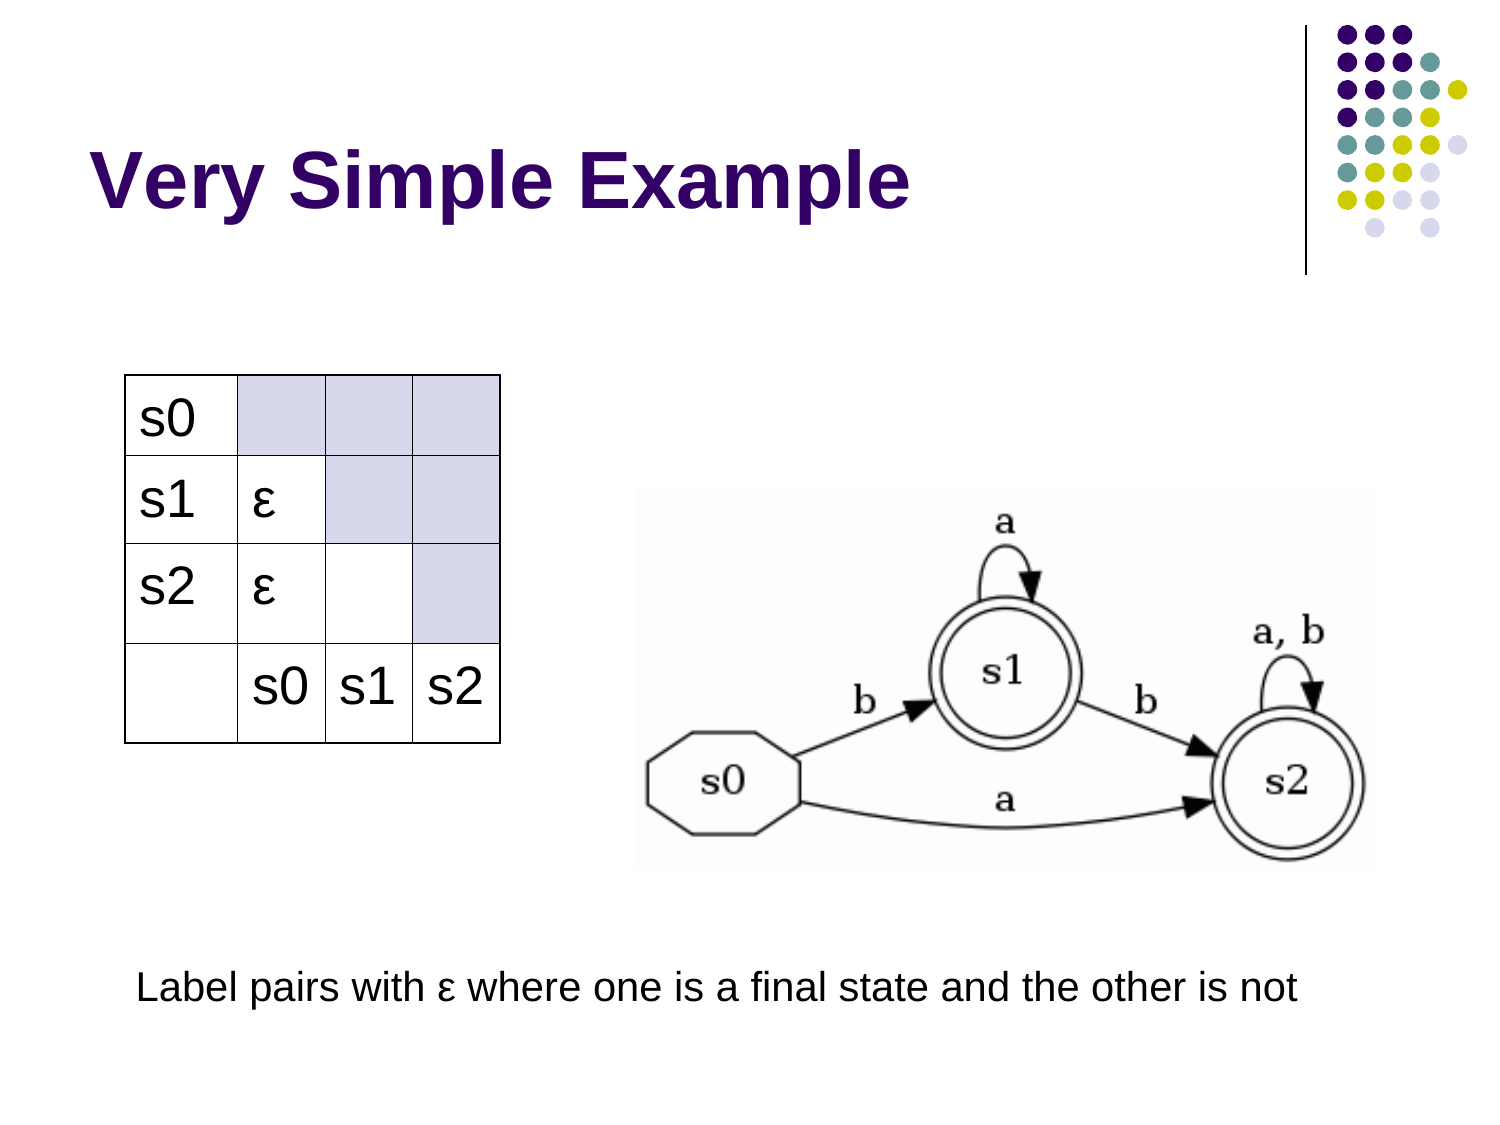

# Very Simple Example
| s0 | | | |
| --- | --- | --- | --- |
| s1 | ε | | |
| s2 | ε | | |
| | s0 | s1 | s2 |
Label pairs with ε where one is a final state and the other is not